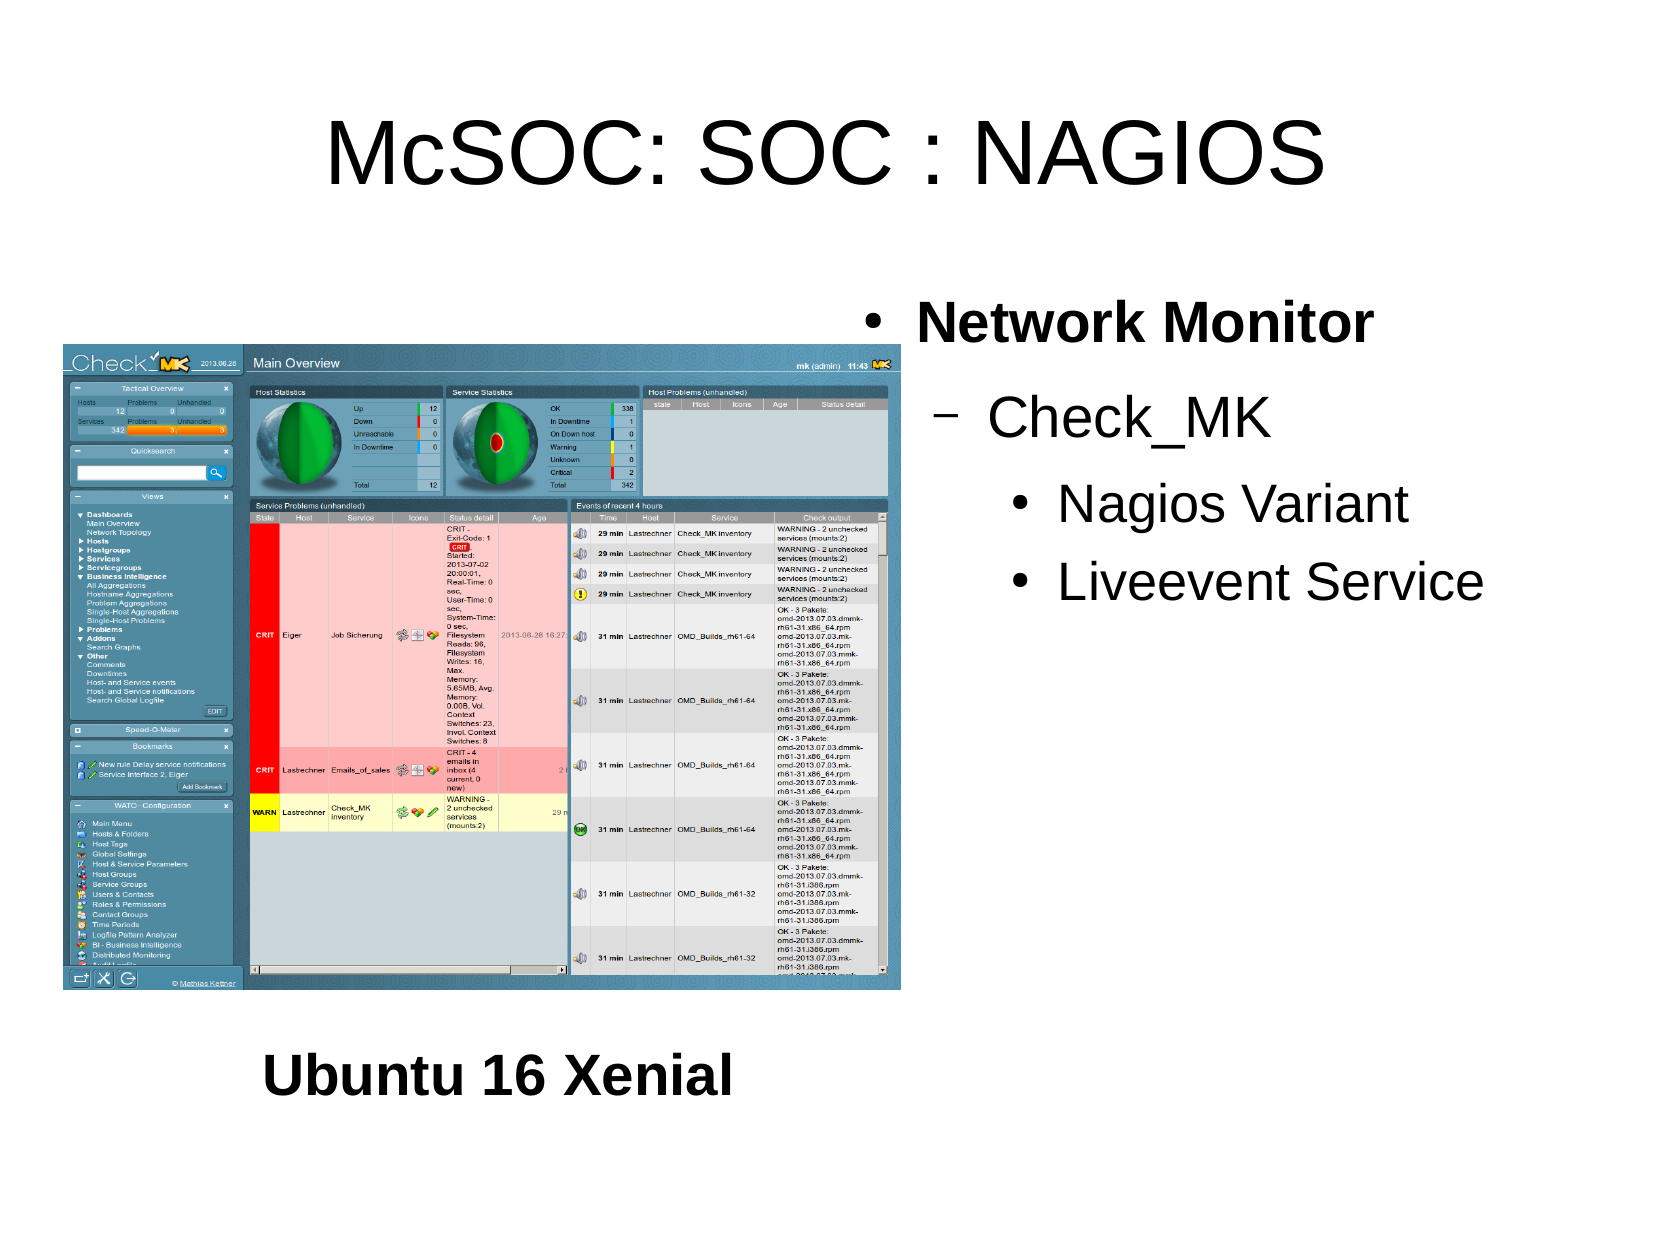

# McSOC: SOC : NAGIOS
Network Monitor
Check_MK
Nagios Variant
Liveevent Service
Ubuntu 16 Xenial